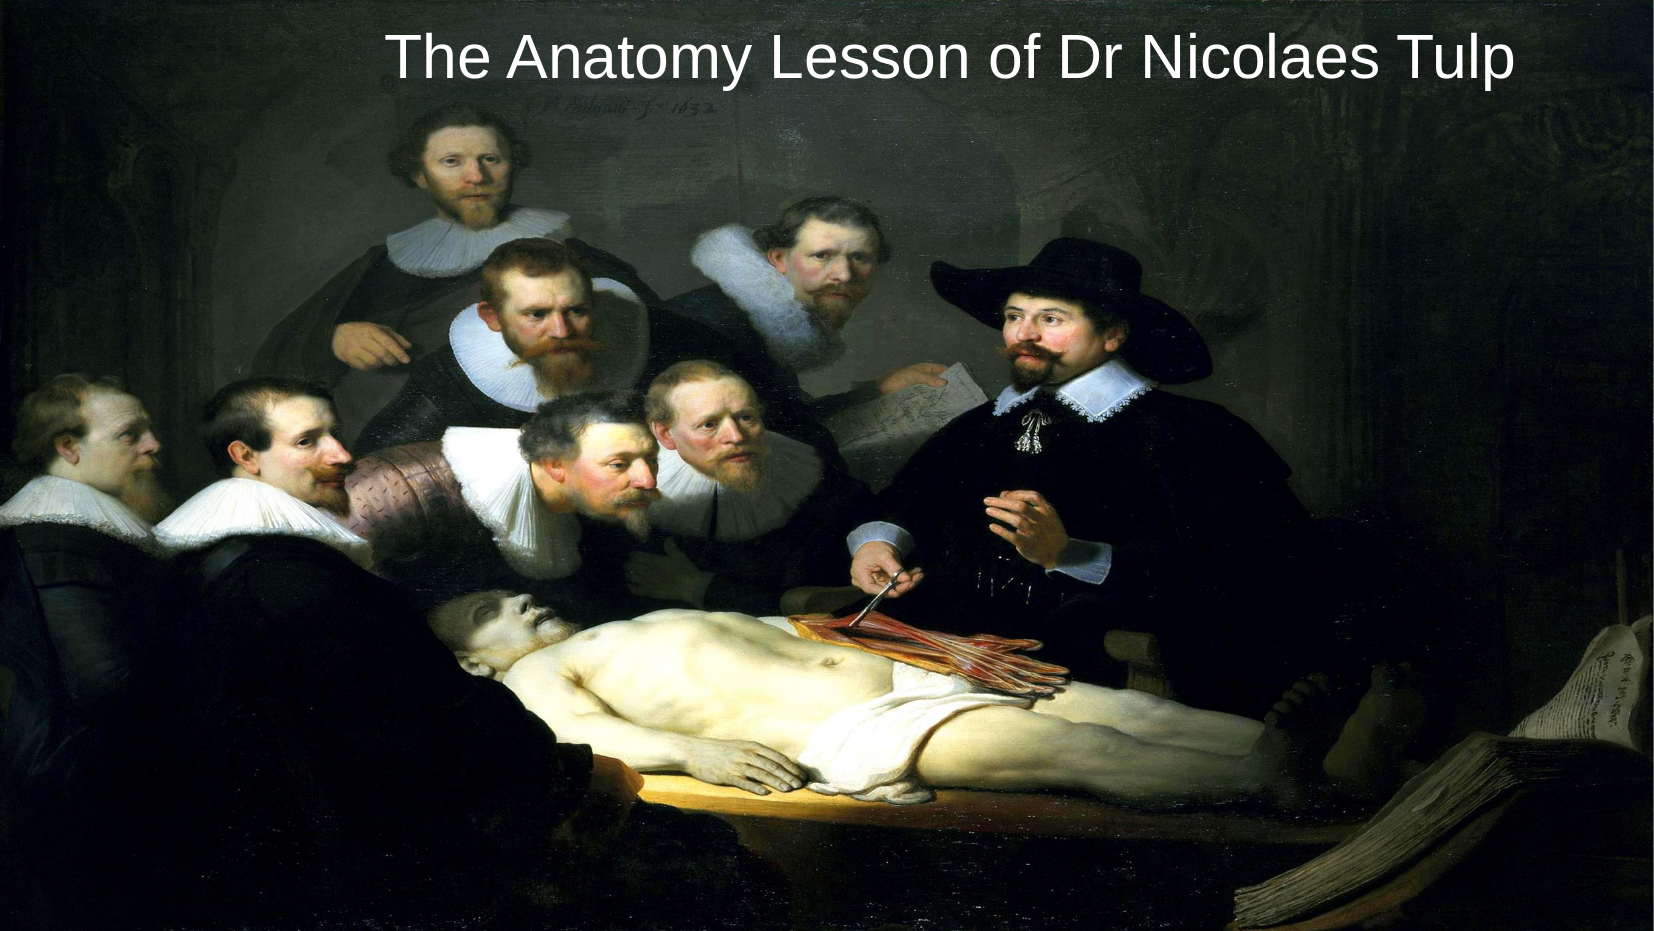

# The Anatomy Lesson of Dr Nicolaes Tulp